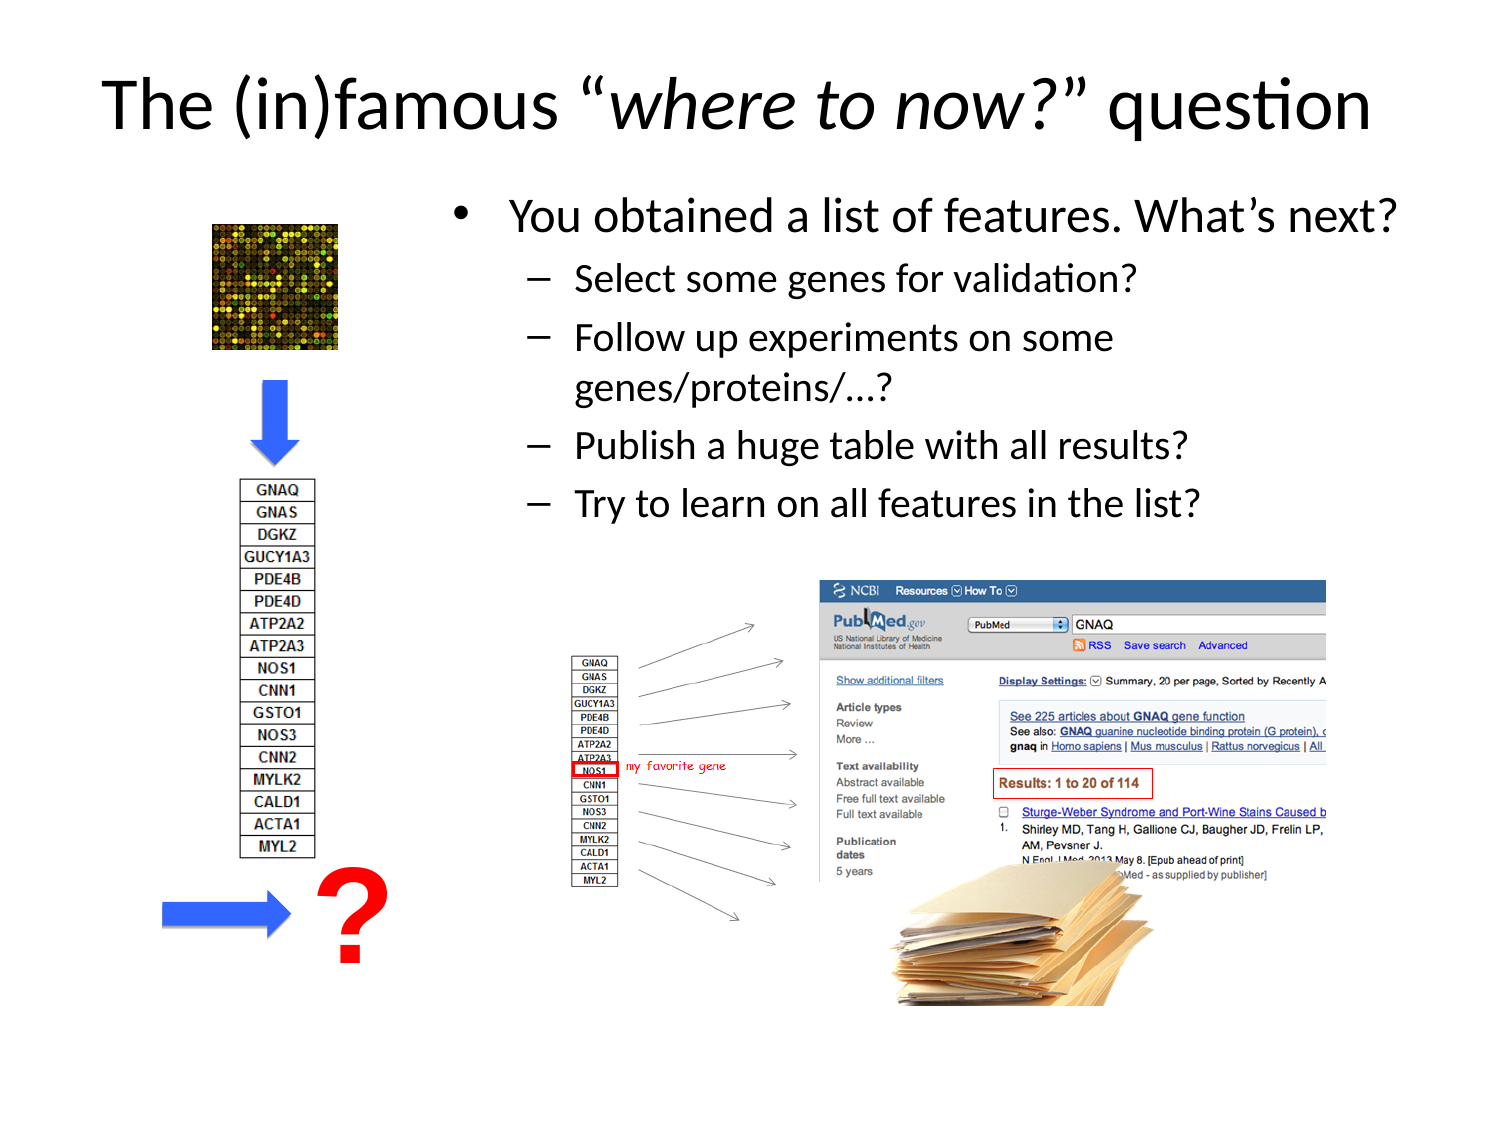

# The (in)famous “where to now?” question
You obtained a list of features. What’s next?
Select some genes for validation?
Follow up experiments on some genes/proteins/…?
Publish a huge table with all results?
Try to learn on all features in the list?
?